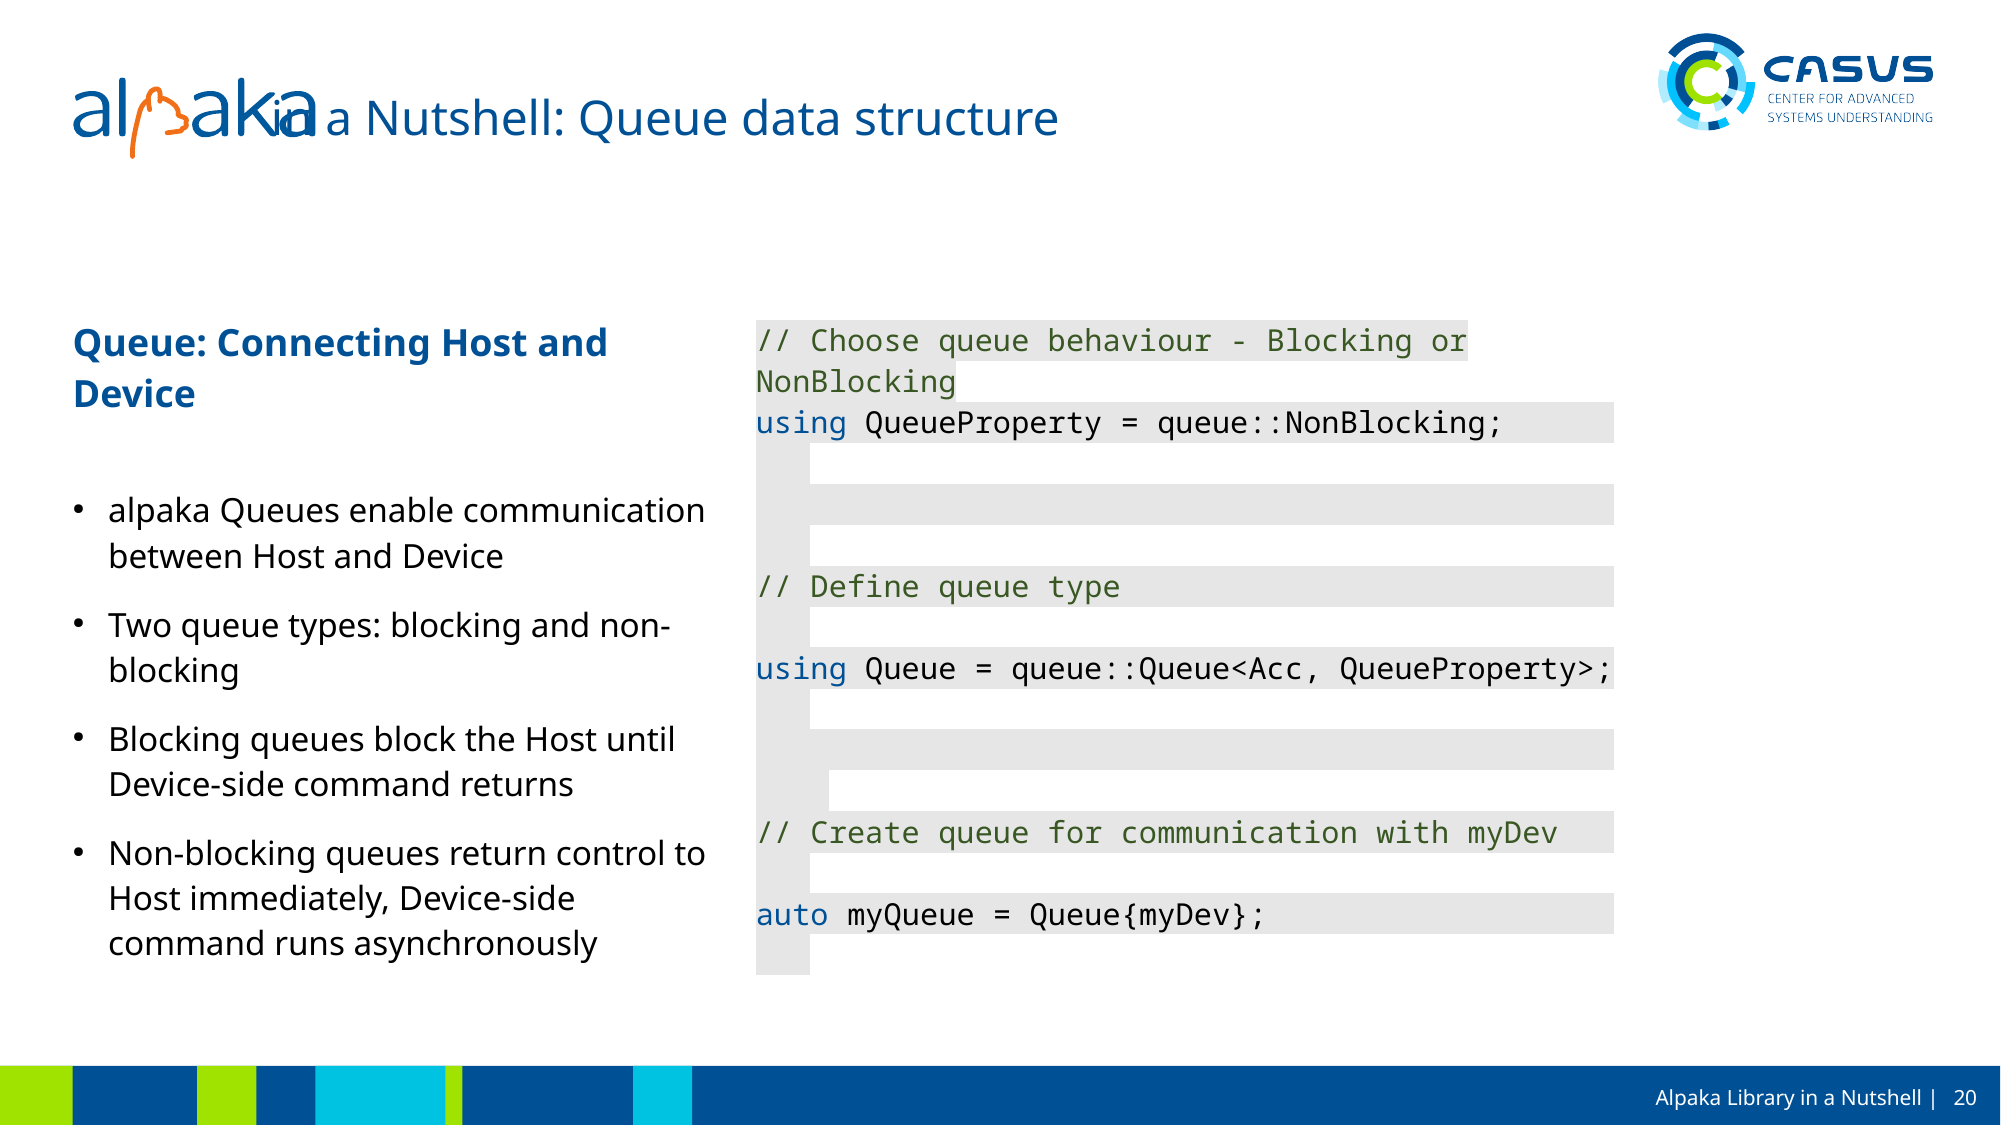

#
 in a Nutshell: Queue data structure
Queue: Connecting Host and Device
alpaka Queues enable communication between Host and Device
Two queue types: blocking and non-blocking
Blocking queues block the Host until Device-side command returns
Non-blocking queues return control to Host immediately, Device-side command runs asynchronously
// Choose queue behaviour - Blocking or NonBlocking
using QueueProperty = queue::NonBlocking;
// Define queue type
using Queue = queue::Queue<Acc, QueueProperty>;
// Create queue for communication with myDev
auto myQueue = Queue{myDev};
Alpaka Library in a Nutshell
20